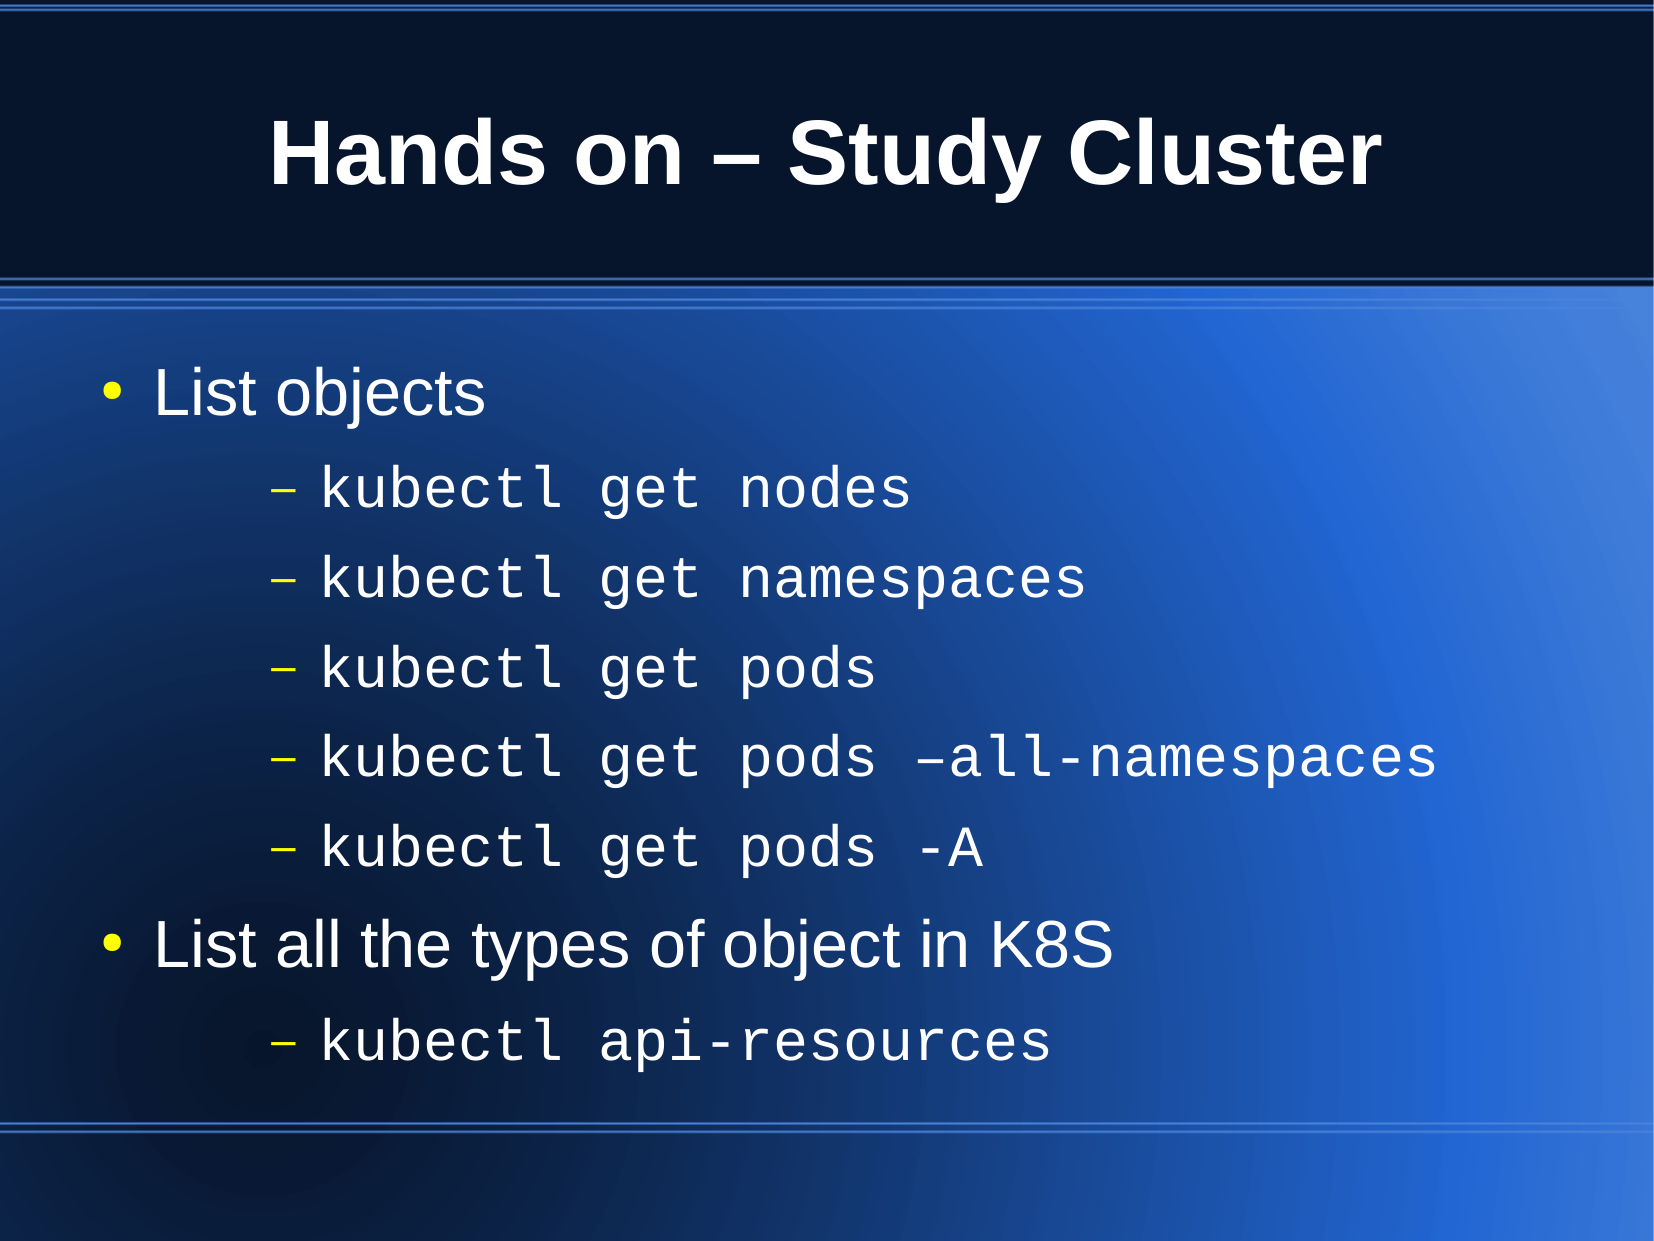

# Hands on – Study Cluster
List objects
kubectl get nodes
kubectl get namespaces
kubectl get pods
kubectl get pods –all-namespaces
kubectl get pods -A
List all the types of object in K8S
kubectl api-resources